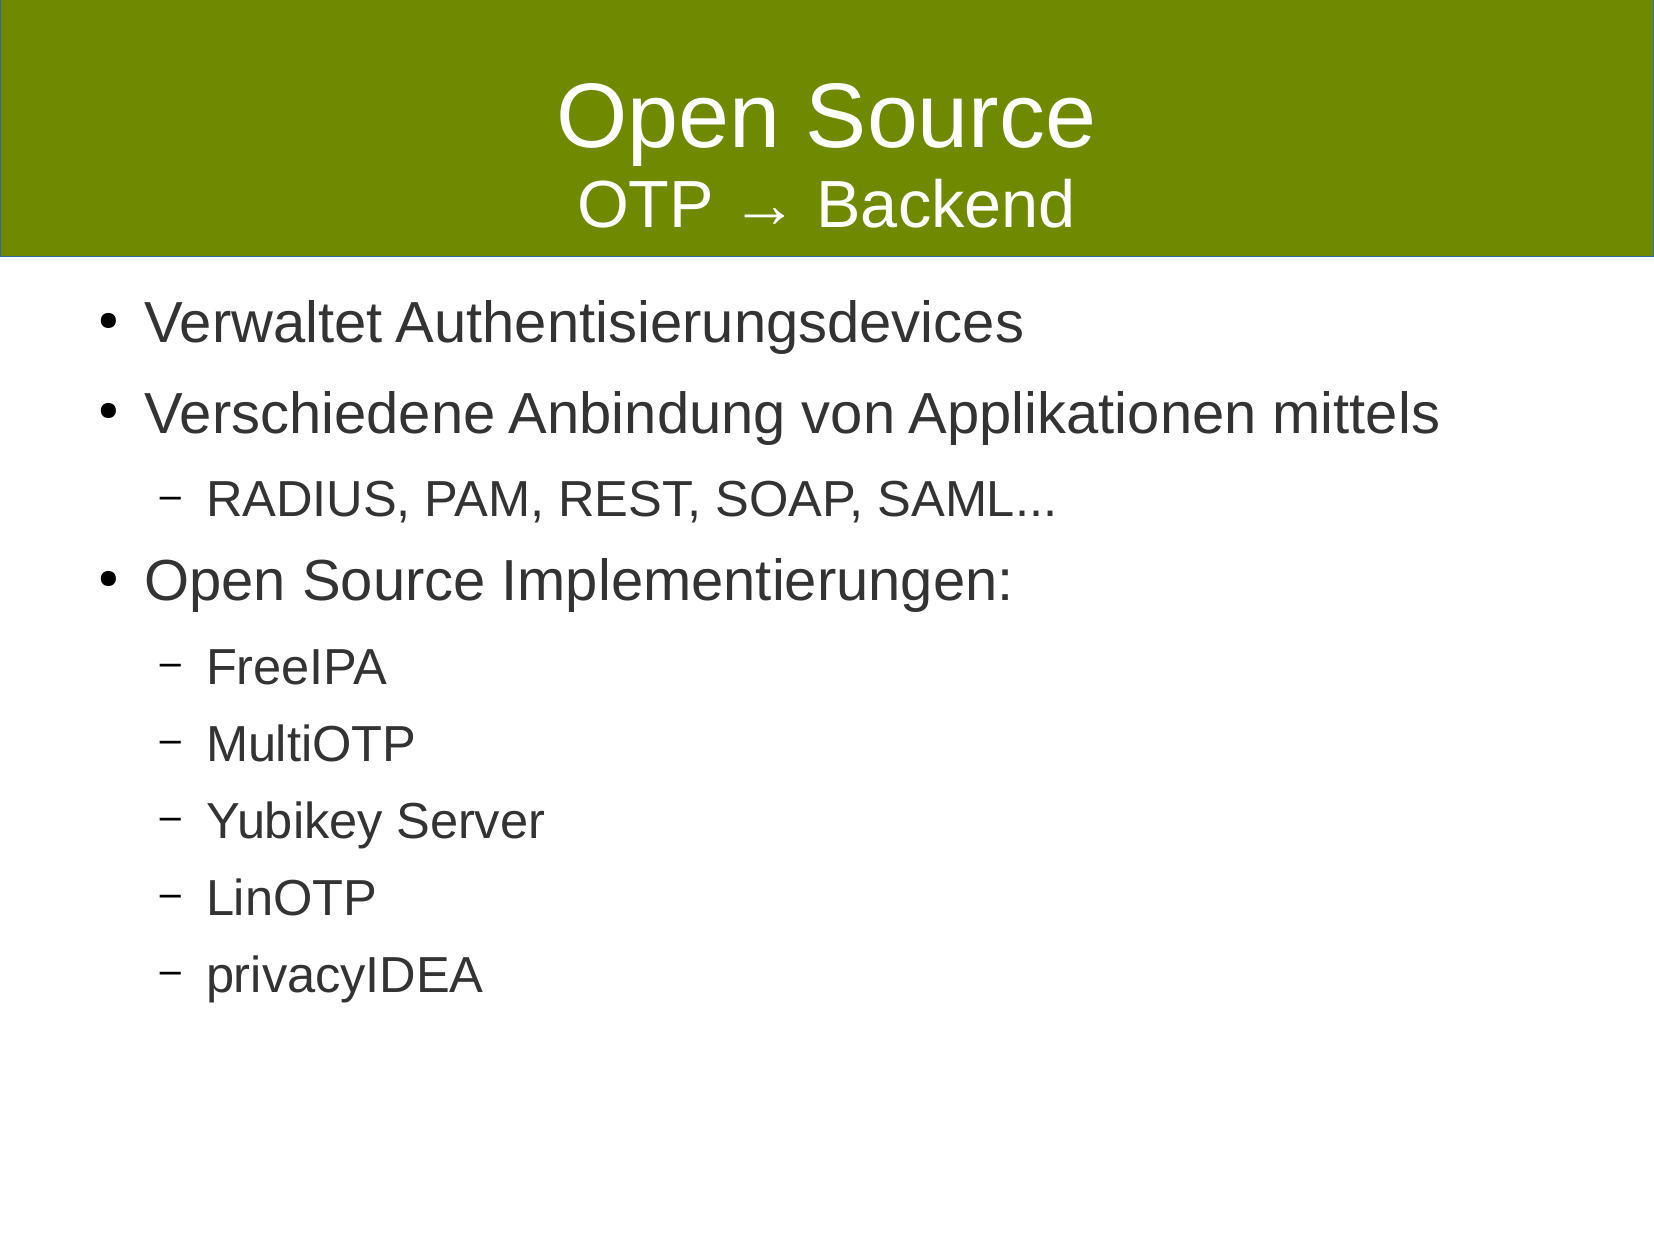

# Open Source OTP → Backend
Verwaltet Authentisierungsdevices
Verschiedene Anbindung von Applikationen mittels
RADIUS, PAM, REST, SOAP, SAML...
Open Source Implementierungen:
FreeIPA
MultiOTP
Yubikey Server
LinOTP
privacyIDEA